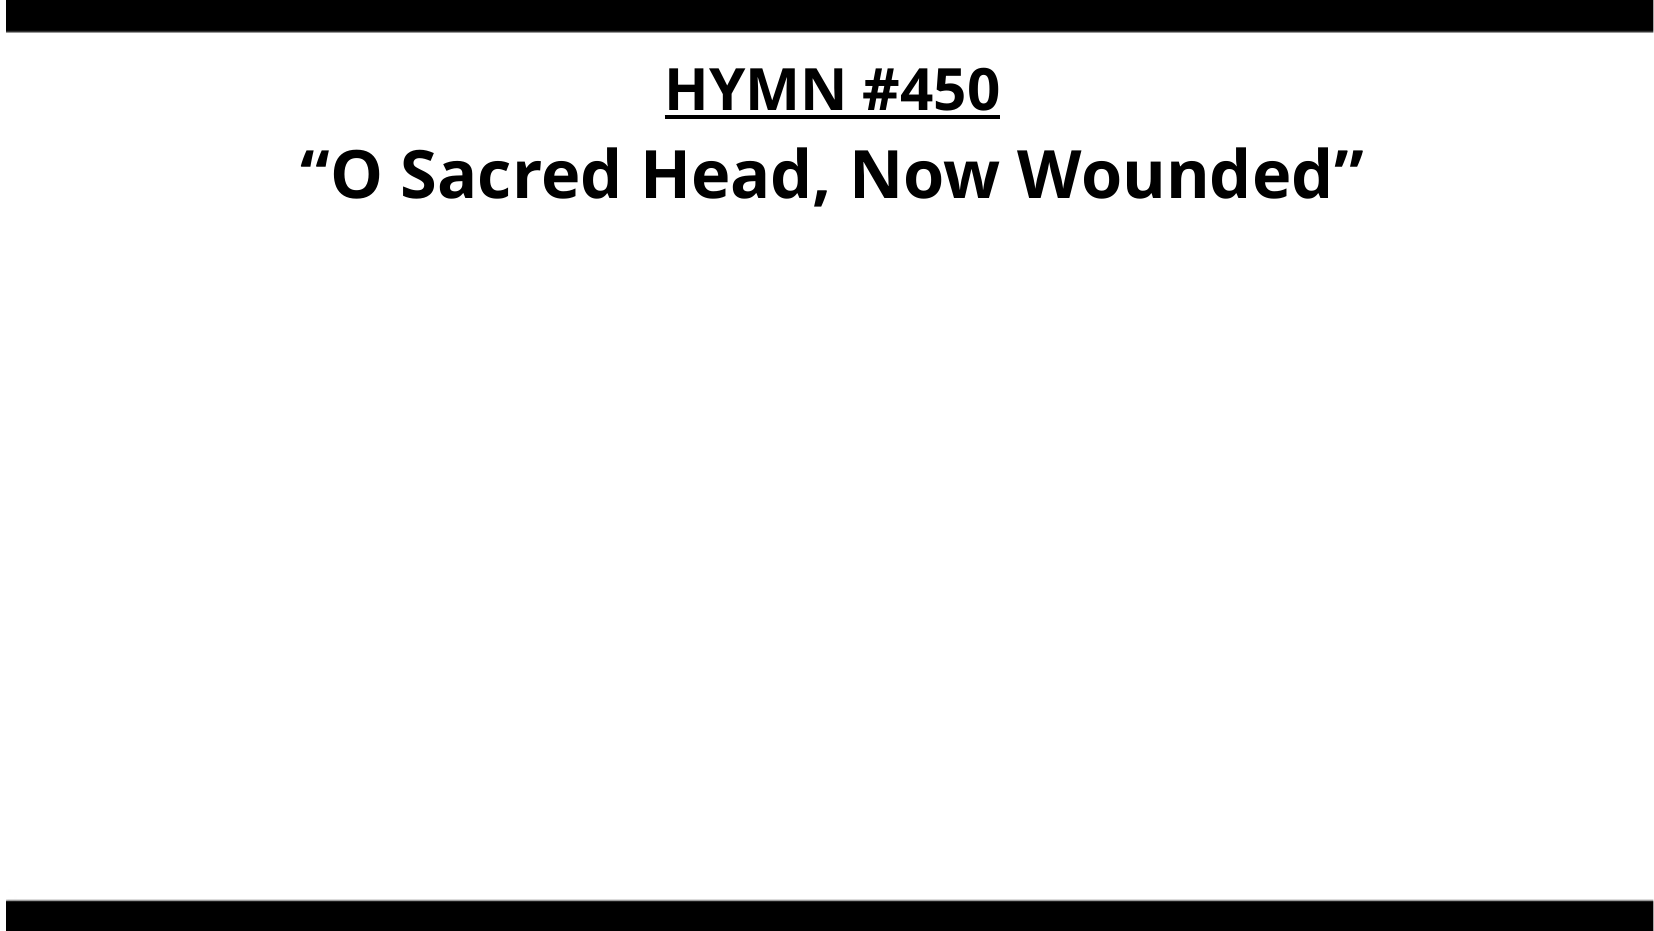

HYMN #450
“O Sacred Head, Now Wounded”